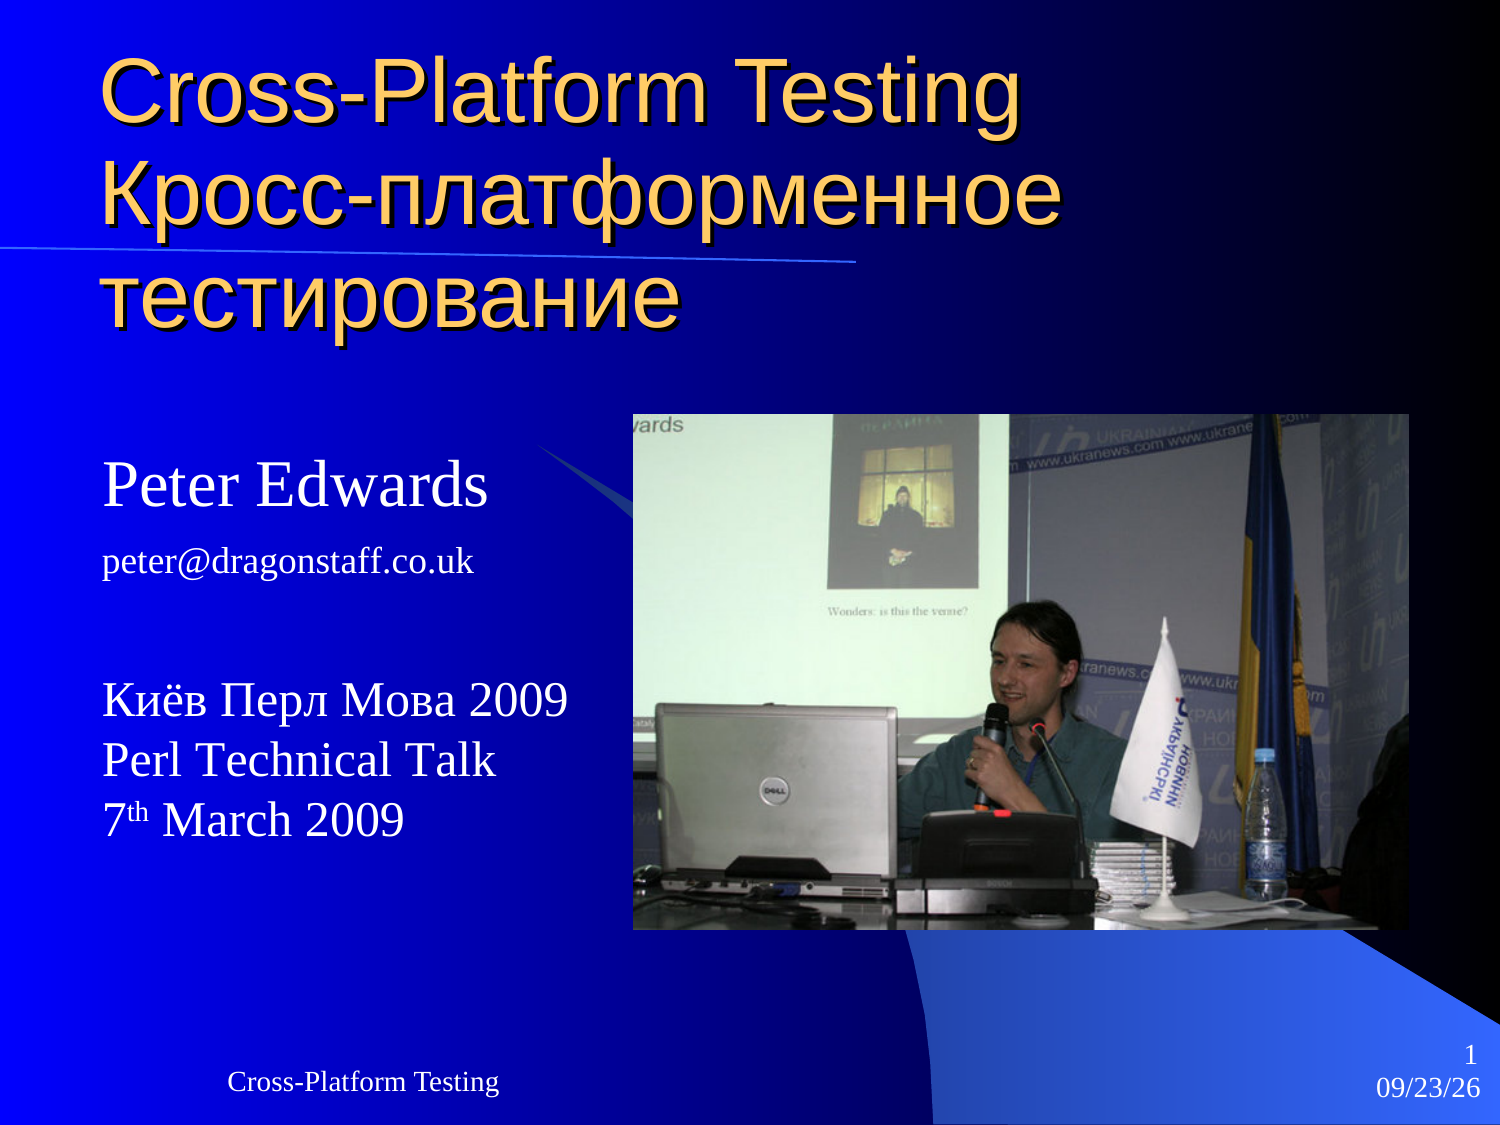

# Cross-Platform Testing Кросс-платформенное тестирование
Peter Edwards
peter@dragonstaff.co.uk
Киёв Перл Мова 2009
Perl Technical Talk
7th March 2009
1
Cross-Platform Testing